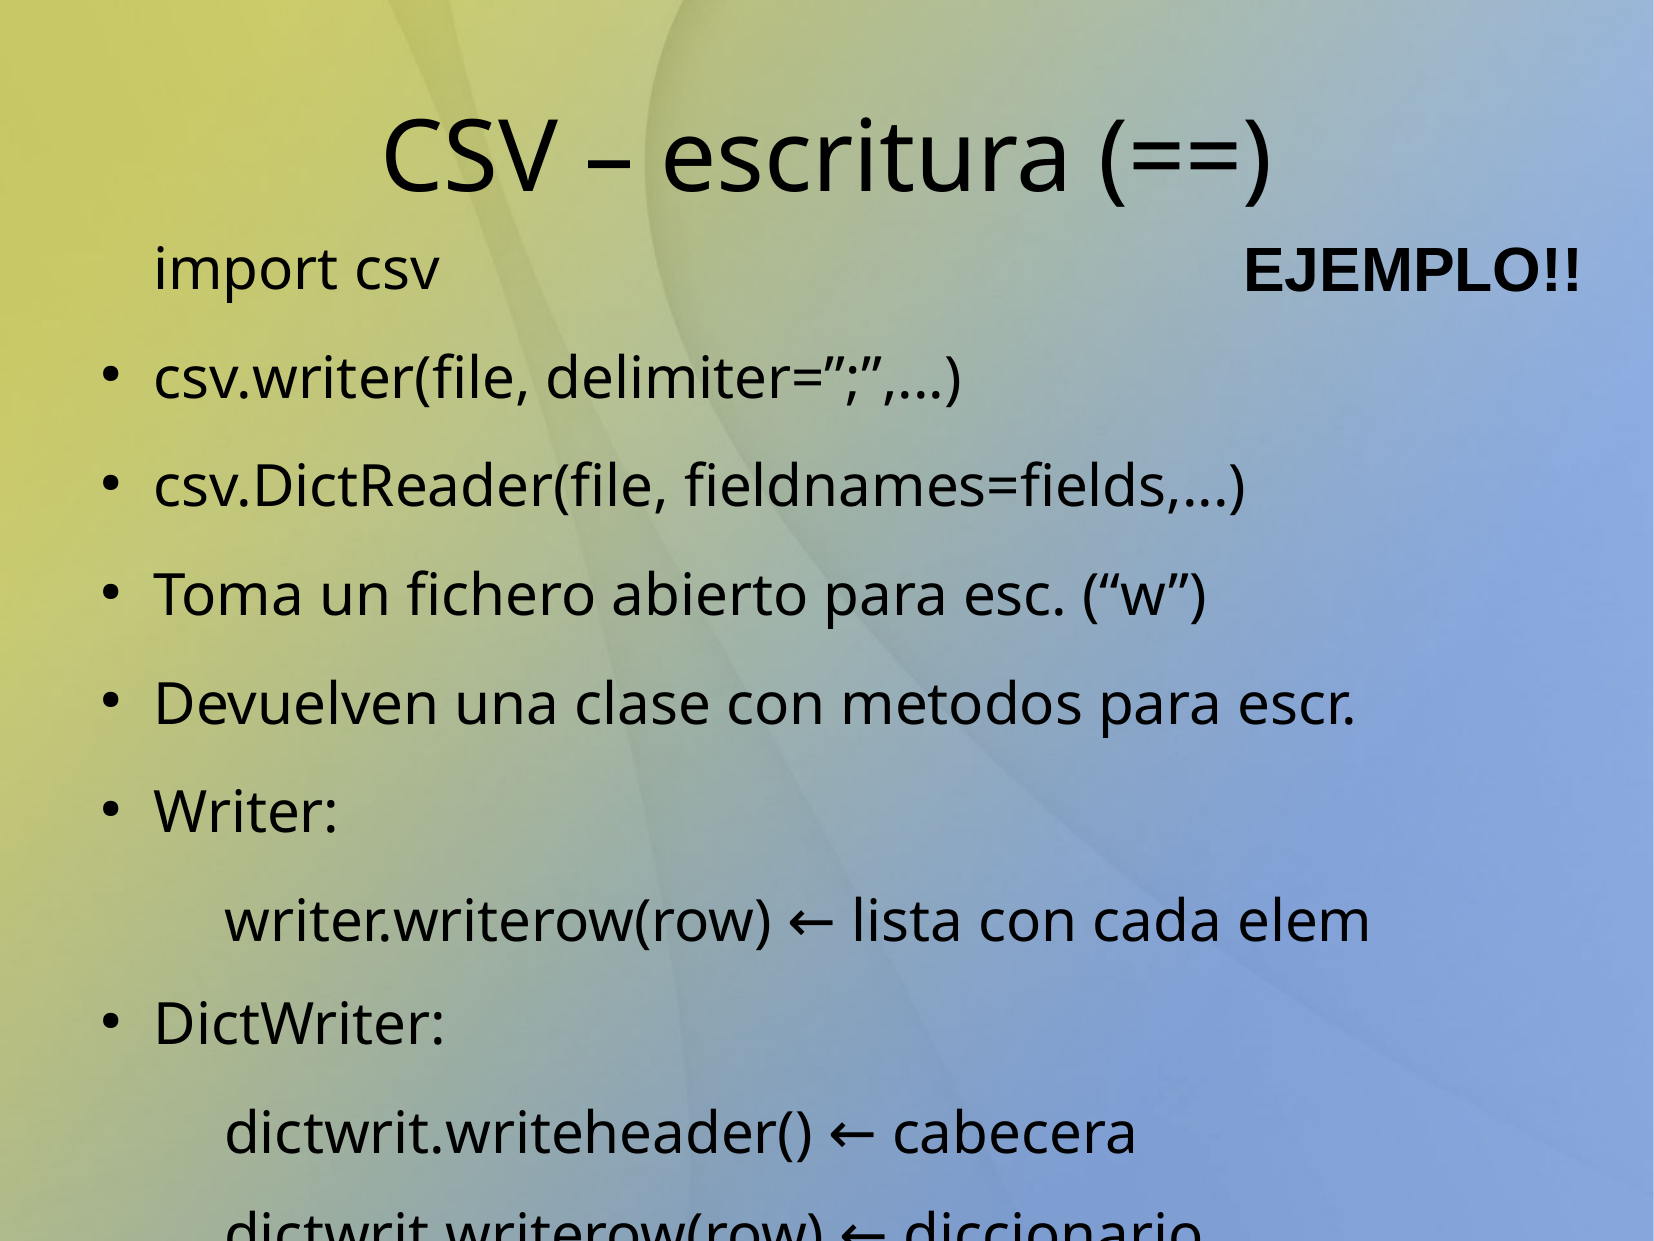

# CSV – escritura (==)
import csv
csv.writer(file, delimiter=”;”,...)
csv.DictReader(file, fieldnames=fields,...)
Toma un fichero abierto para esc. (“w”)
Devuelven una clase con metodos para escr.
Writer:
writer.writerow(row) ← lista con cada elem
DictWriter:
dictwrit.writeheader() ← cabecera
dictwrit.writerow(row) ← diccionario
EJEMPLO!!